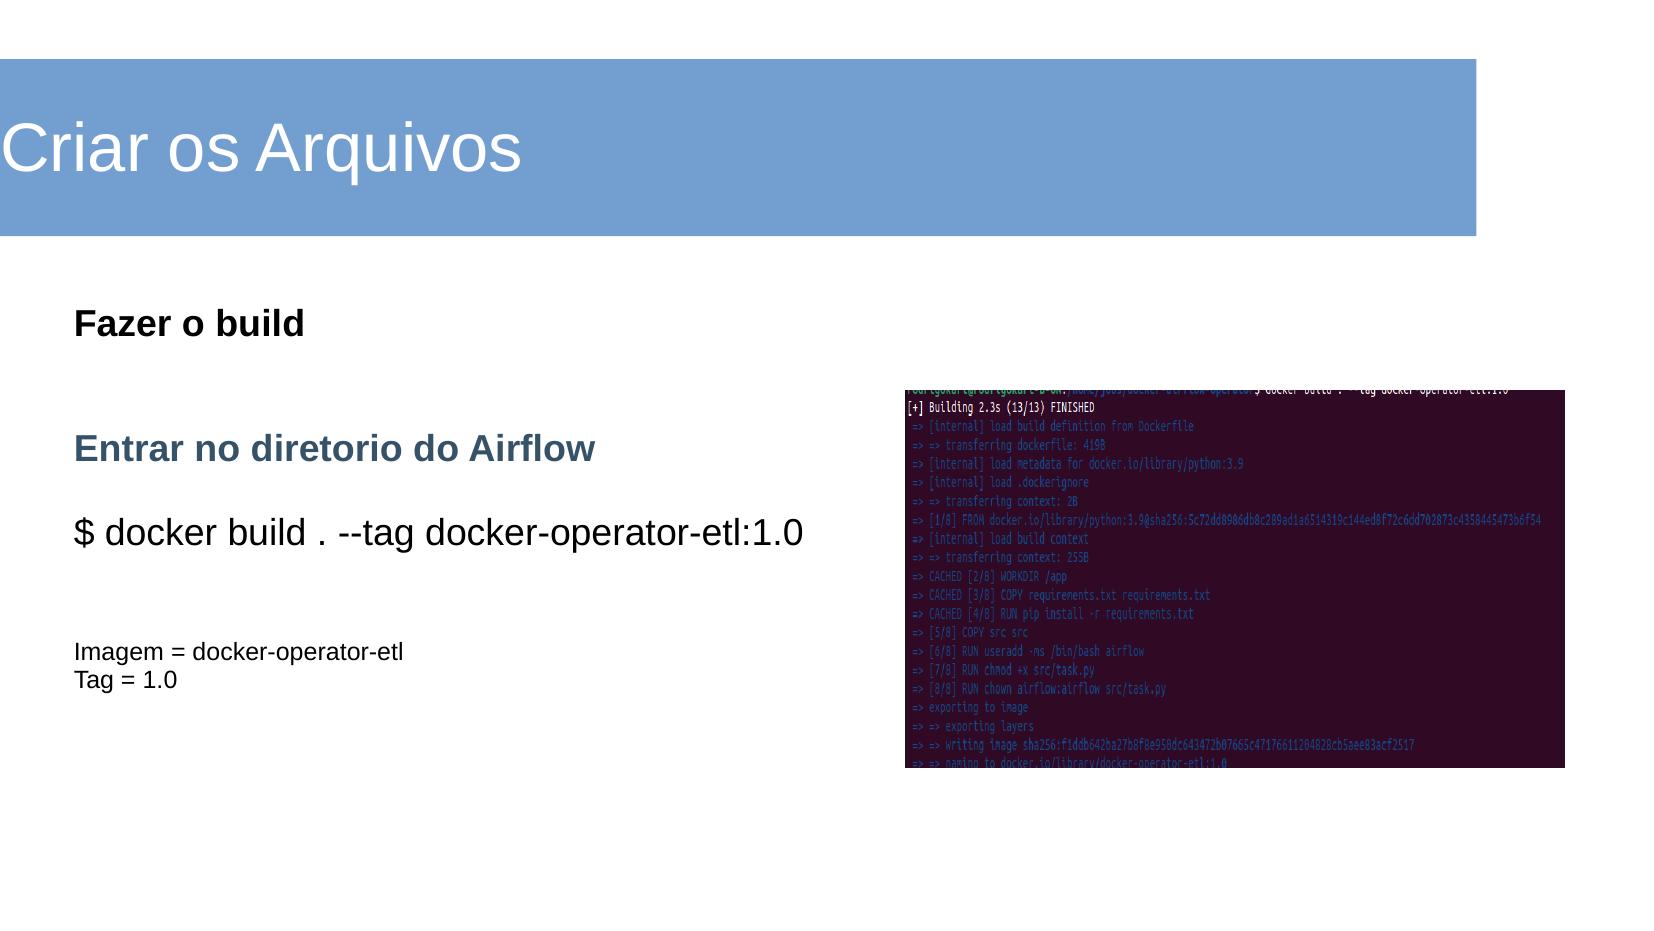

# Criar os Arquivos
Fazer o build
Entrar no diretorio do Airflow
$ docker build . --tag docker-operator-etl:1.0
Imagem = docker-operator-etl
Tag = 1.0